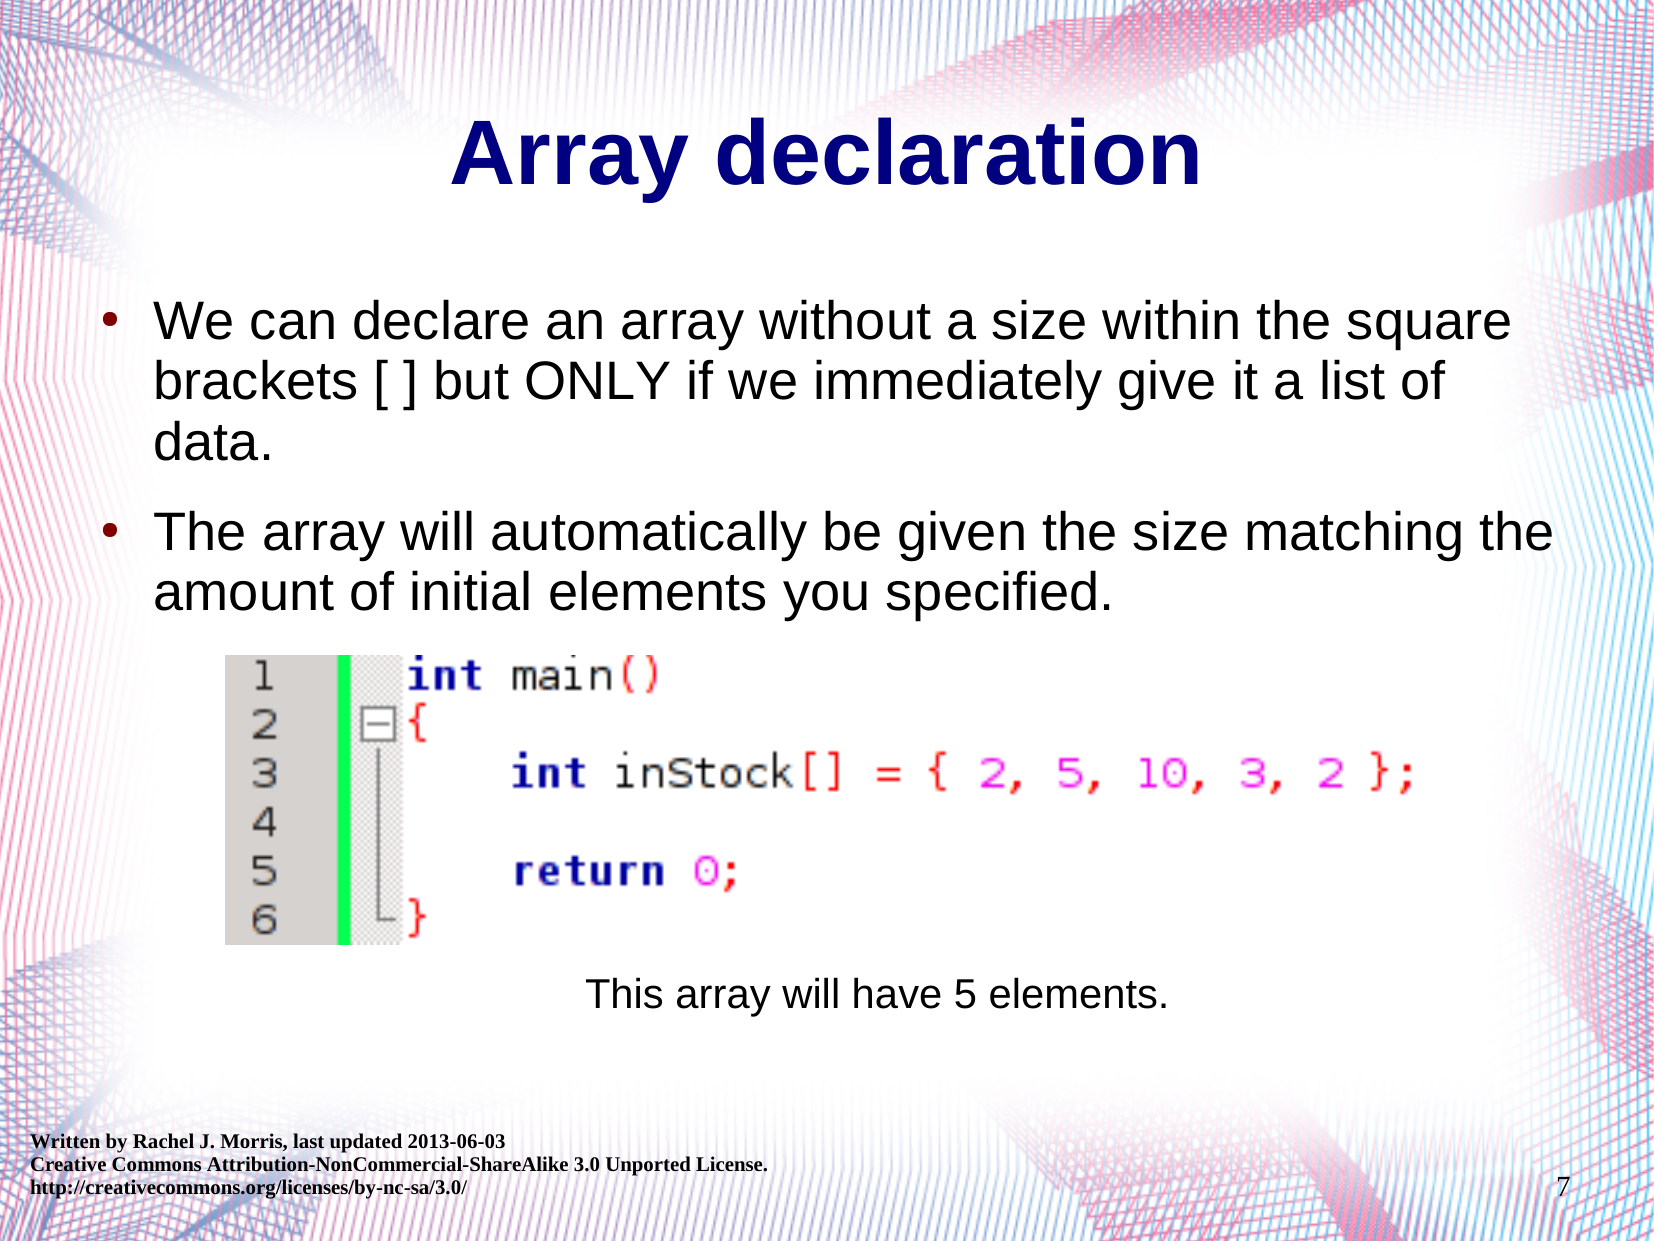

# Array declaration
We can declare an array without a size within the square brackets [ ] but ONLY if we immediately give it a list of data.
The array will automatically be given the size matching the amount of initial elements you specified.
This array will have 5 elements.
7